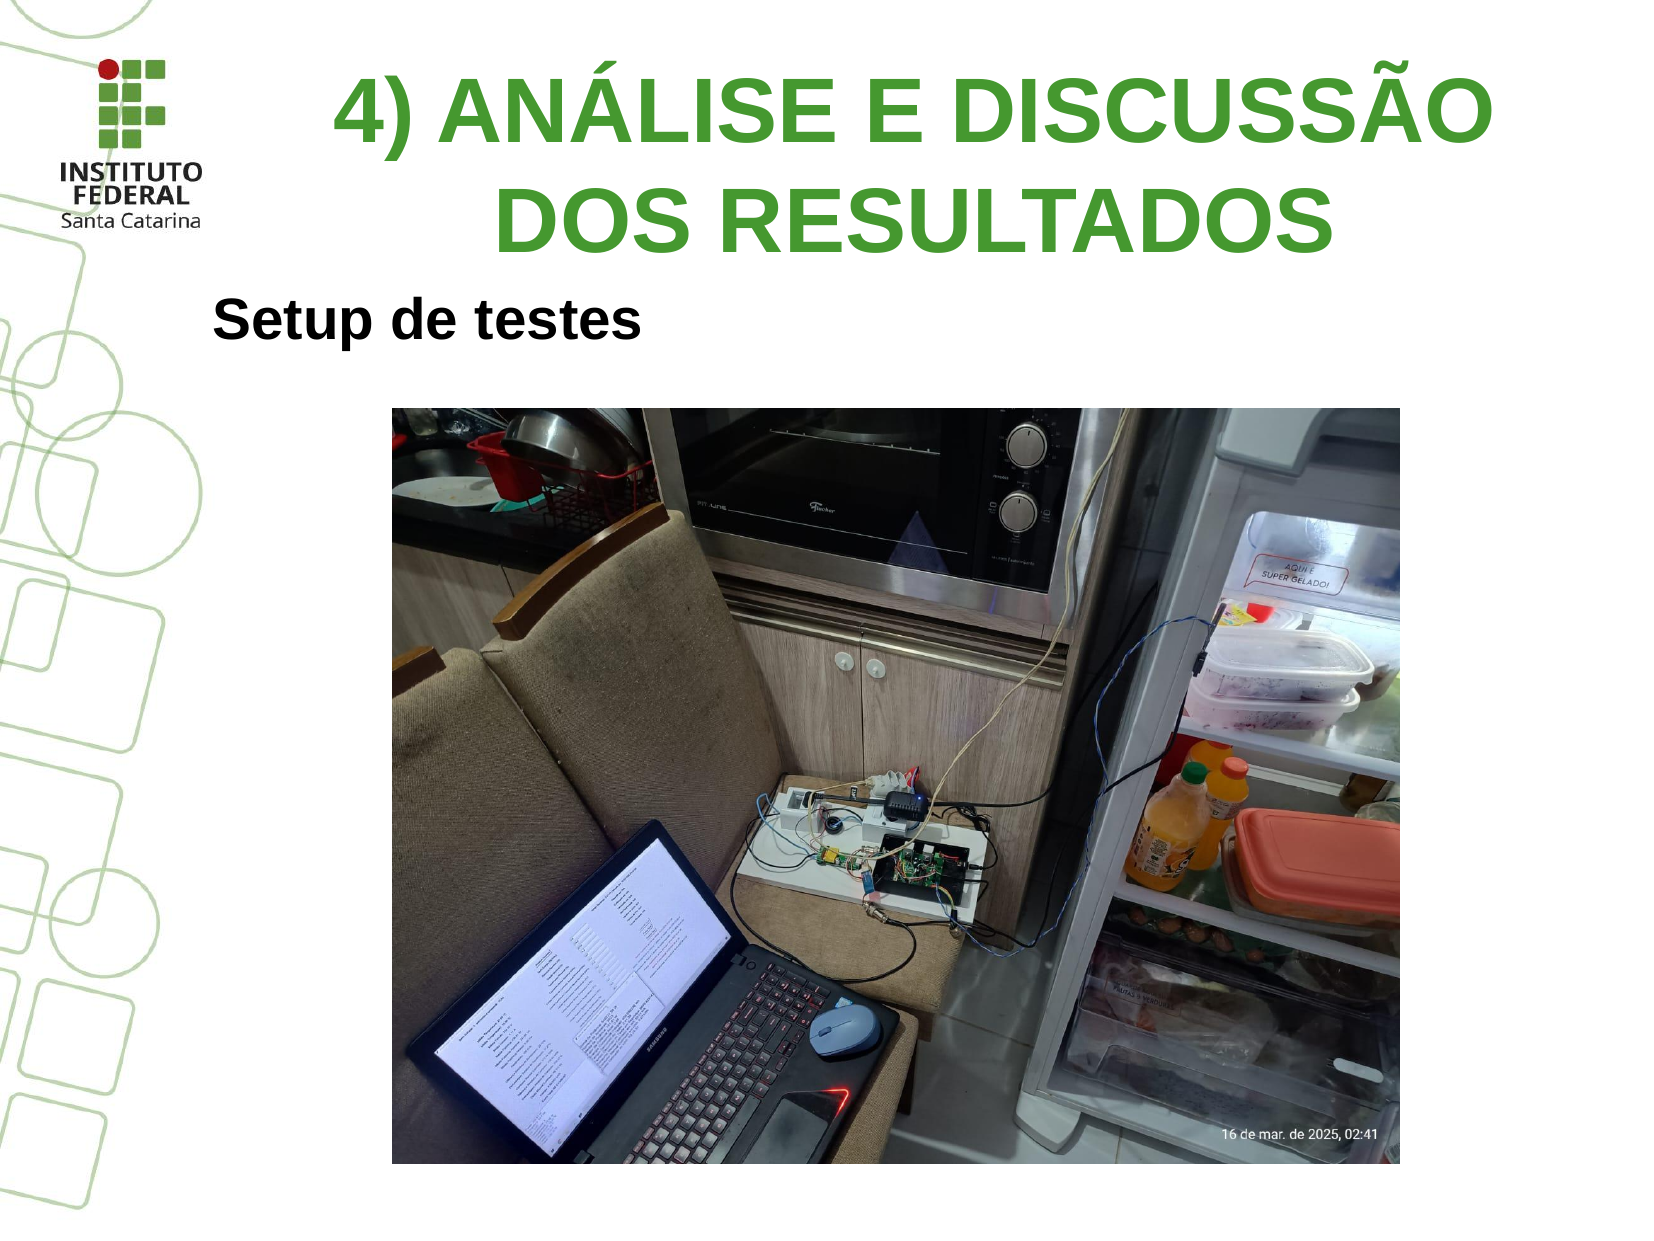

# 4) ANÁLISE E DISCUSSÃO DOS RESULTADOS
Setup de testes